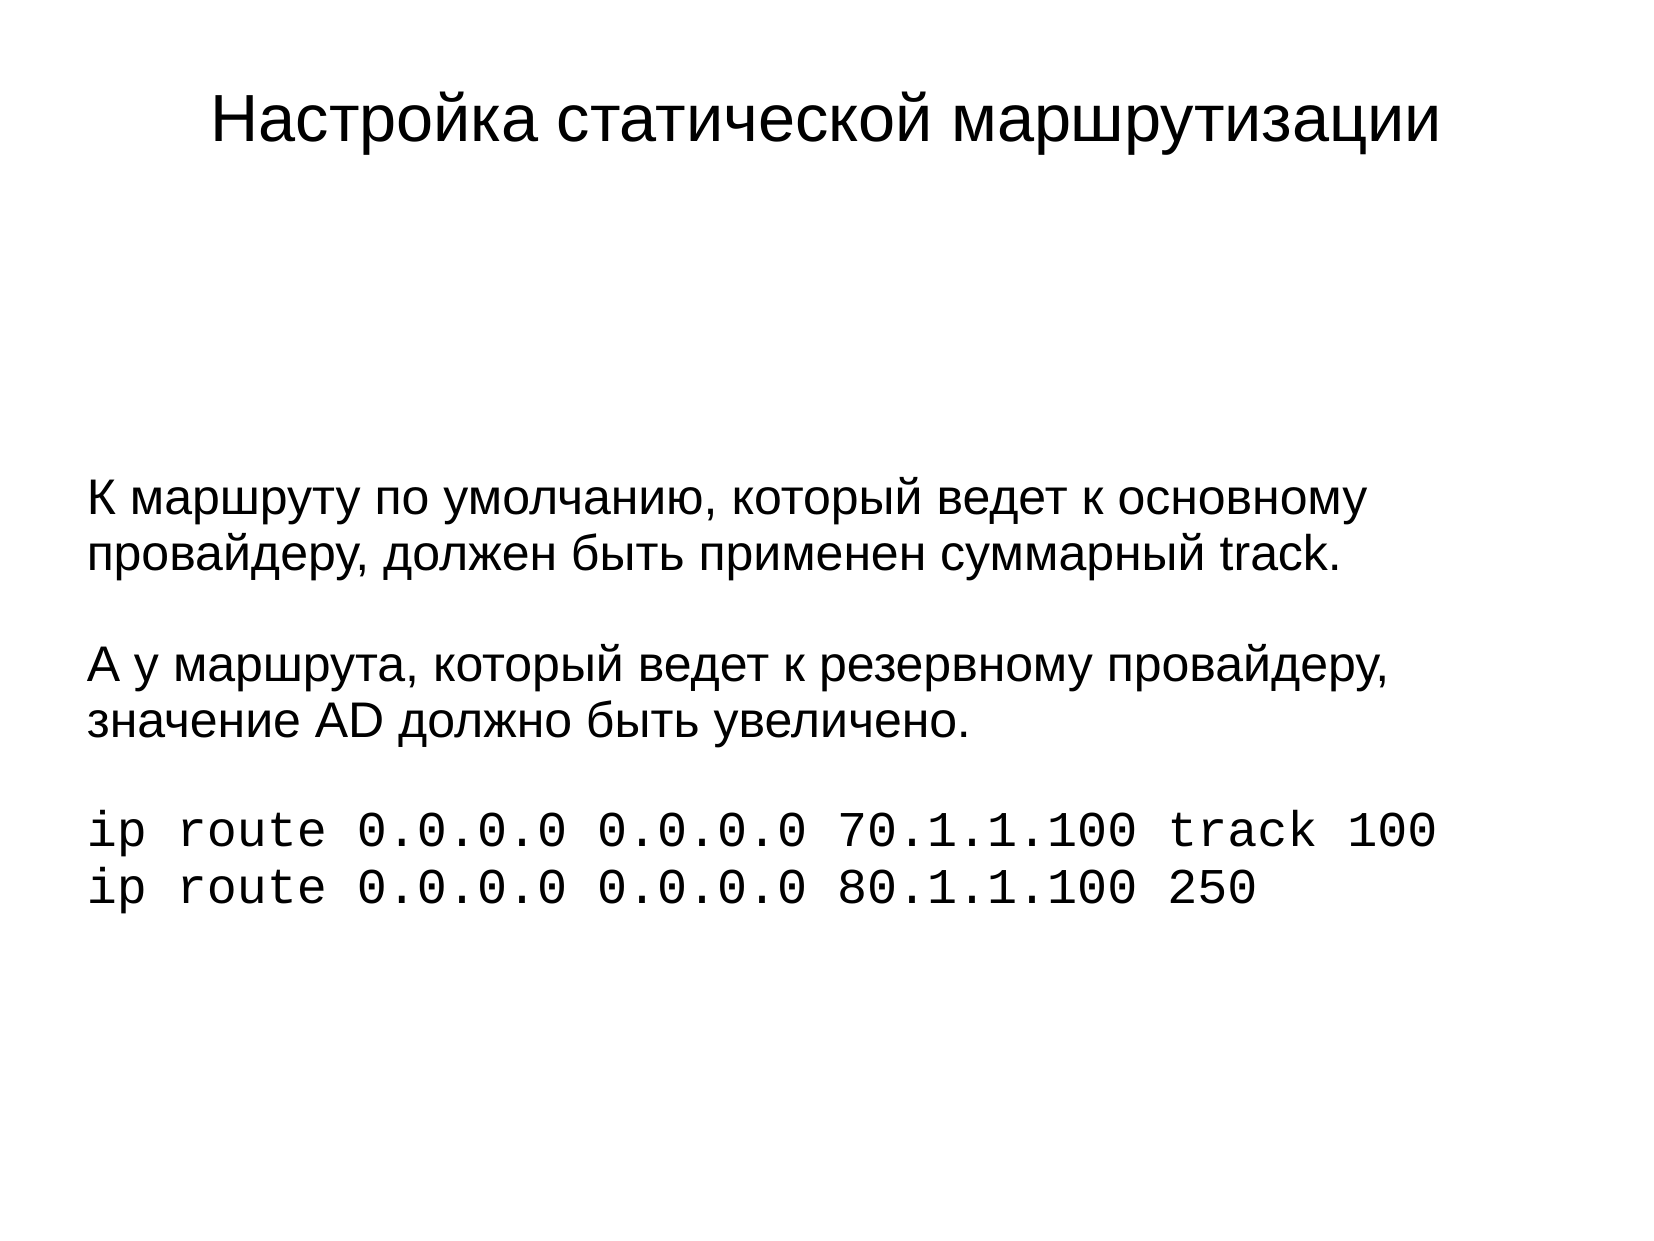

# Настройка статической маршрутизации
К маршруту по умолчанию, который ведет к основному провайдеру, должен быть применен суммарный track.
А у маршрута, который ведет к резервному провайдеру, значение AD должно быть увеличено.
ip route 0.0.0.0 0.0.0.0 70.1.1.100 track 100
ip route 0.0.0.0 0.0.0.0 80.1.1.100 250